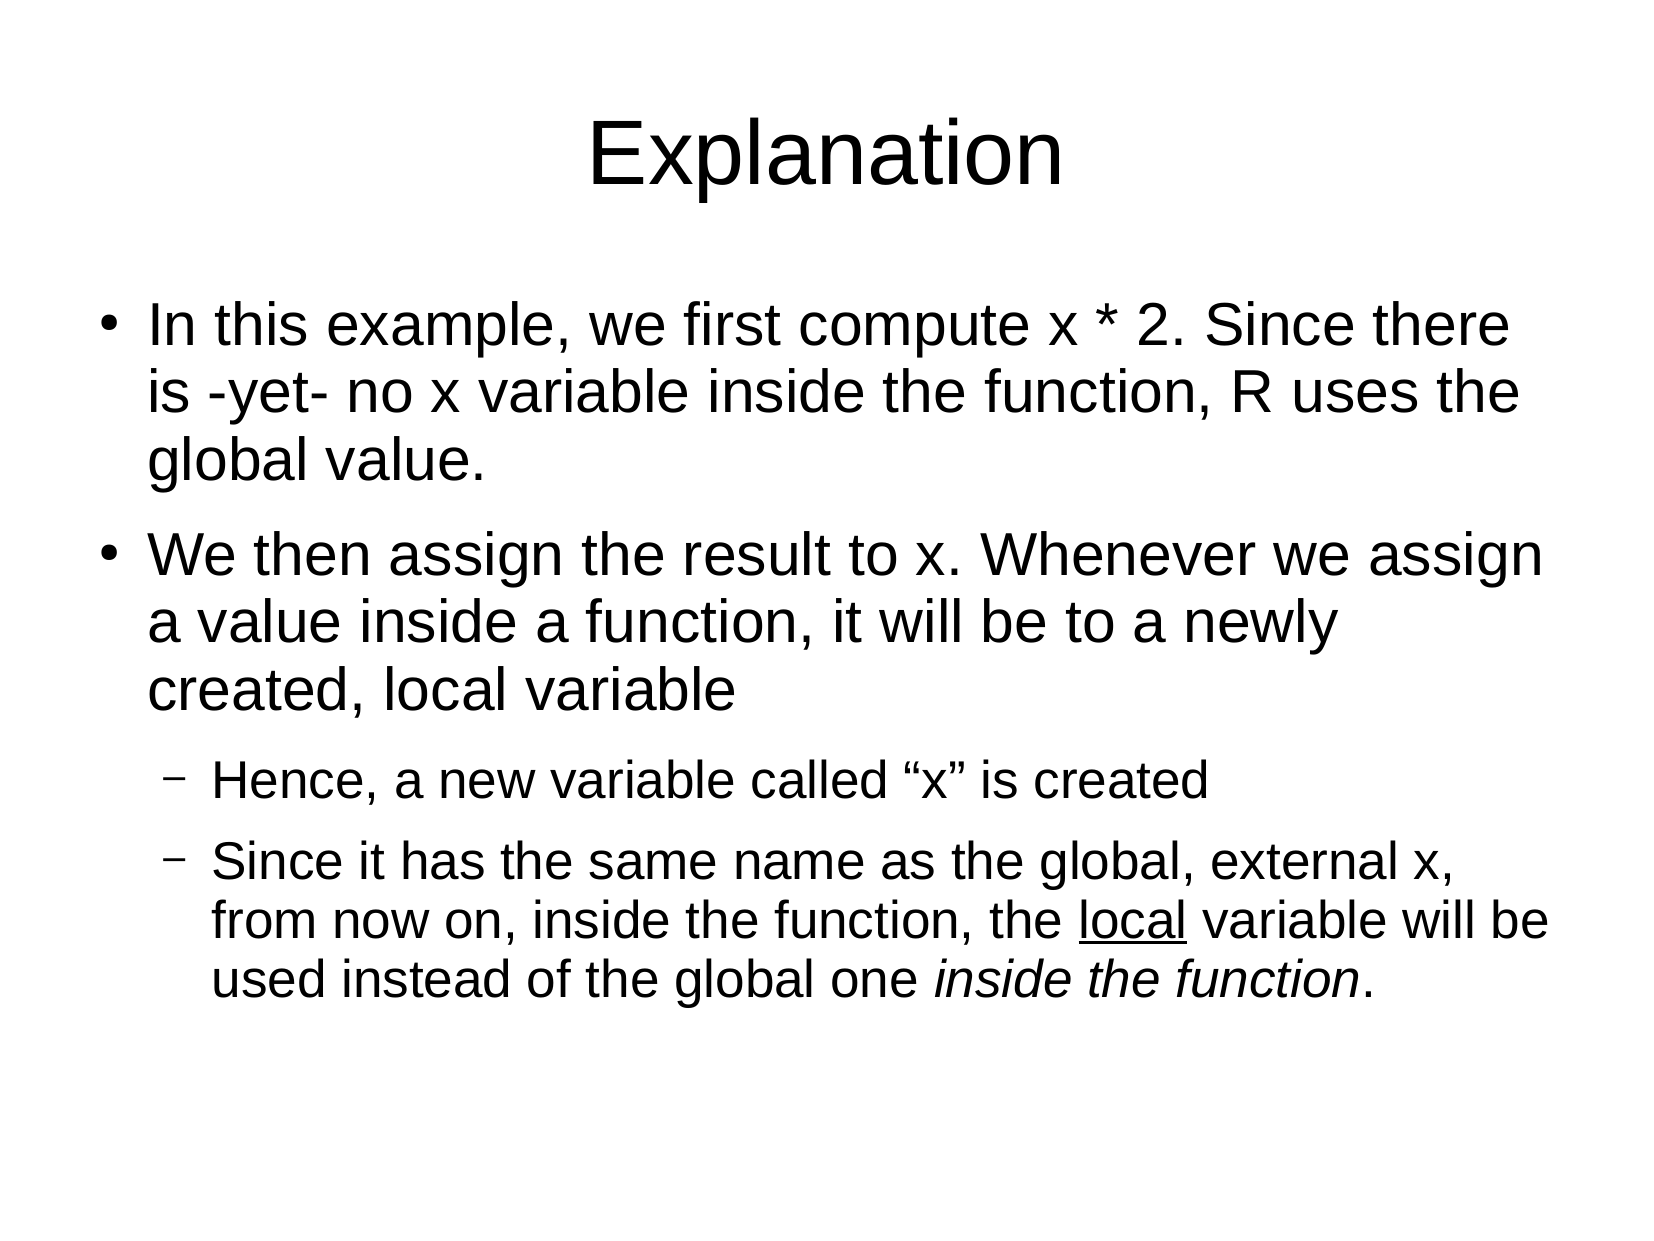

# Explanation
In this example, we first compute x * 2. Since there is -yet- no x variable inside the function, R uses the global value.
We then assign the result to x. Whenever we assign a value inside a function, it will be to a newly created, local variable
Hence, a new variable called “x” is created
Since it has the same name as the global, external x, from now on, inside the function, the local variable will be used instead of the global one inside the function.